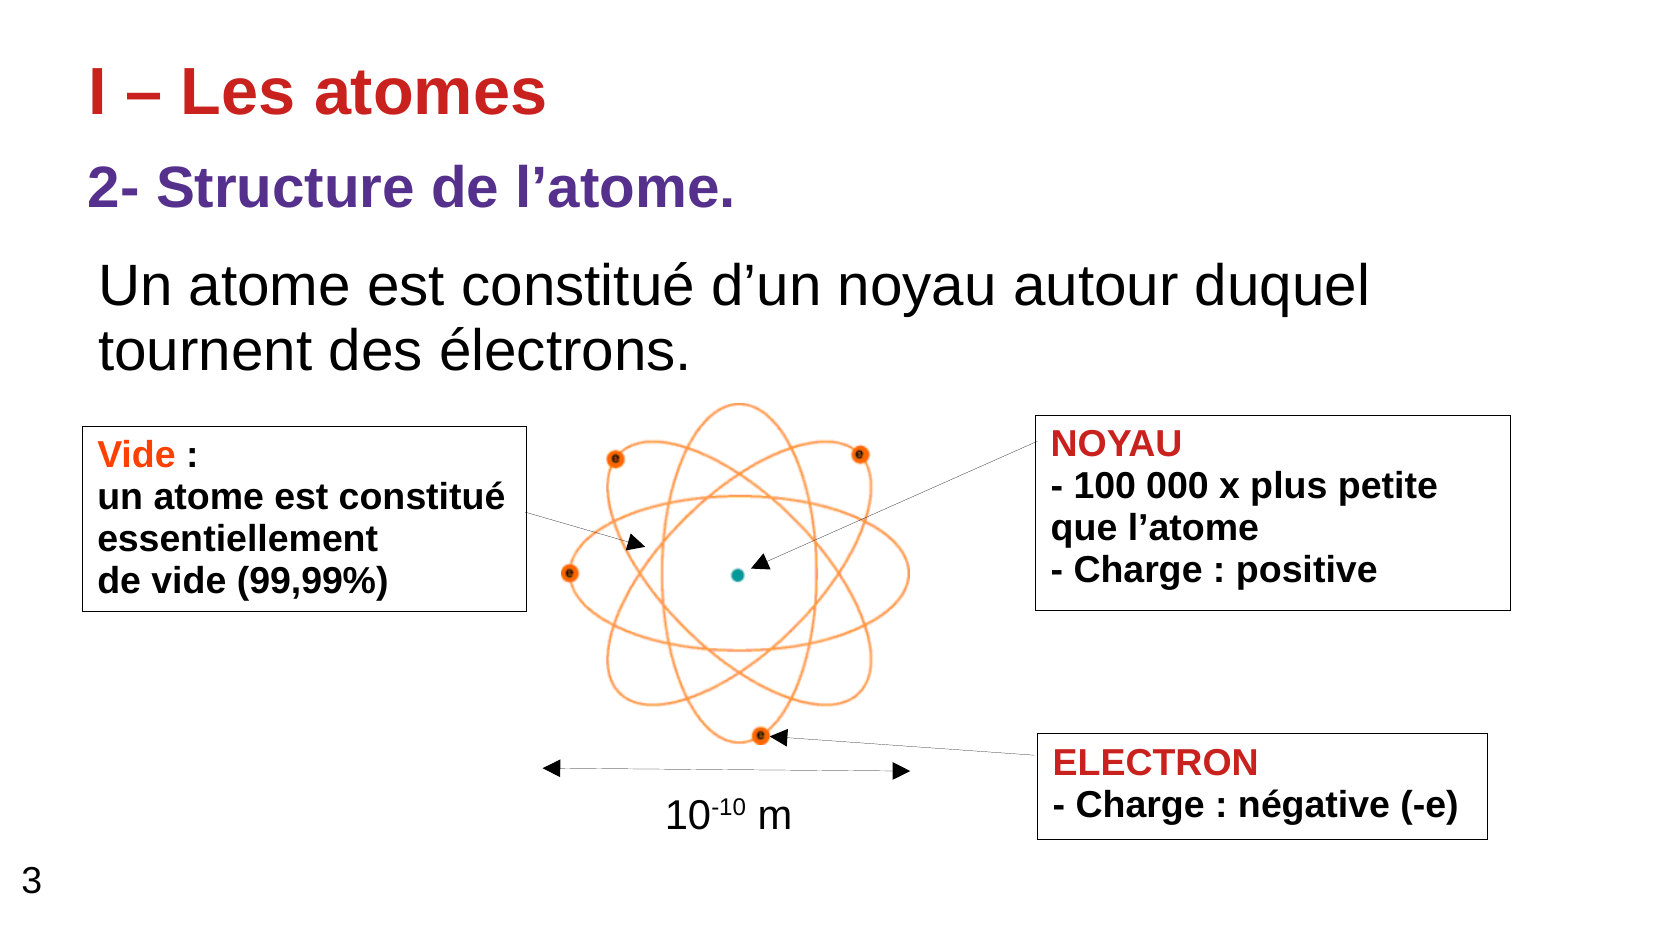

# I – Les atomes
2- Structure de l’atome.
Un atome est constitué d’un noyau autour duquel tournent des électrons.
NOYAU
- 100 000 x plus petite que l’atome
- Charge : positive
Vide :
un atome est constitué
essentiellement
de vide (99,99%)
ELECTRON
- Charge : négative (-e)
10-10 m